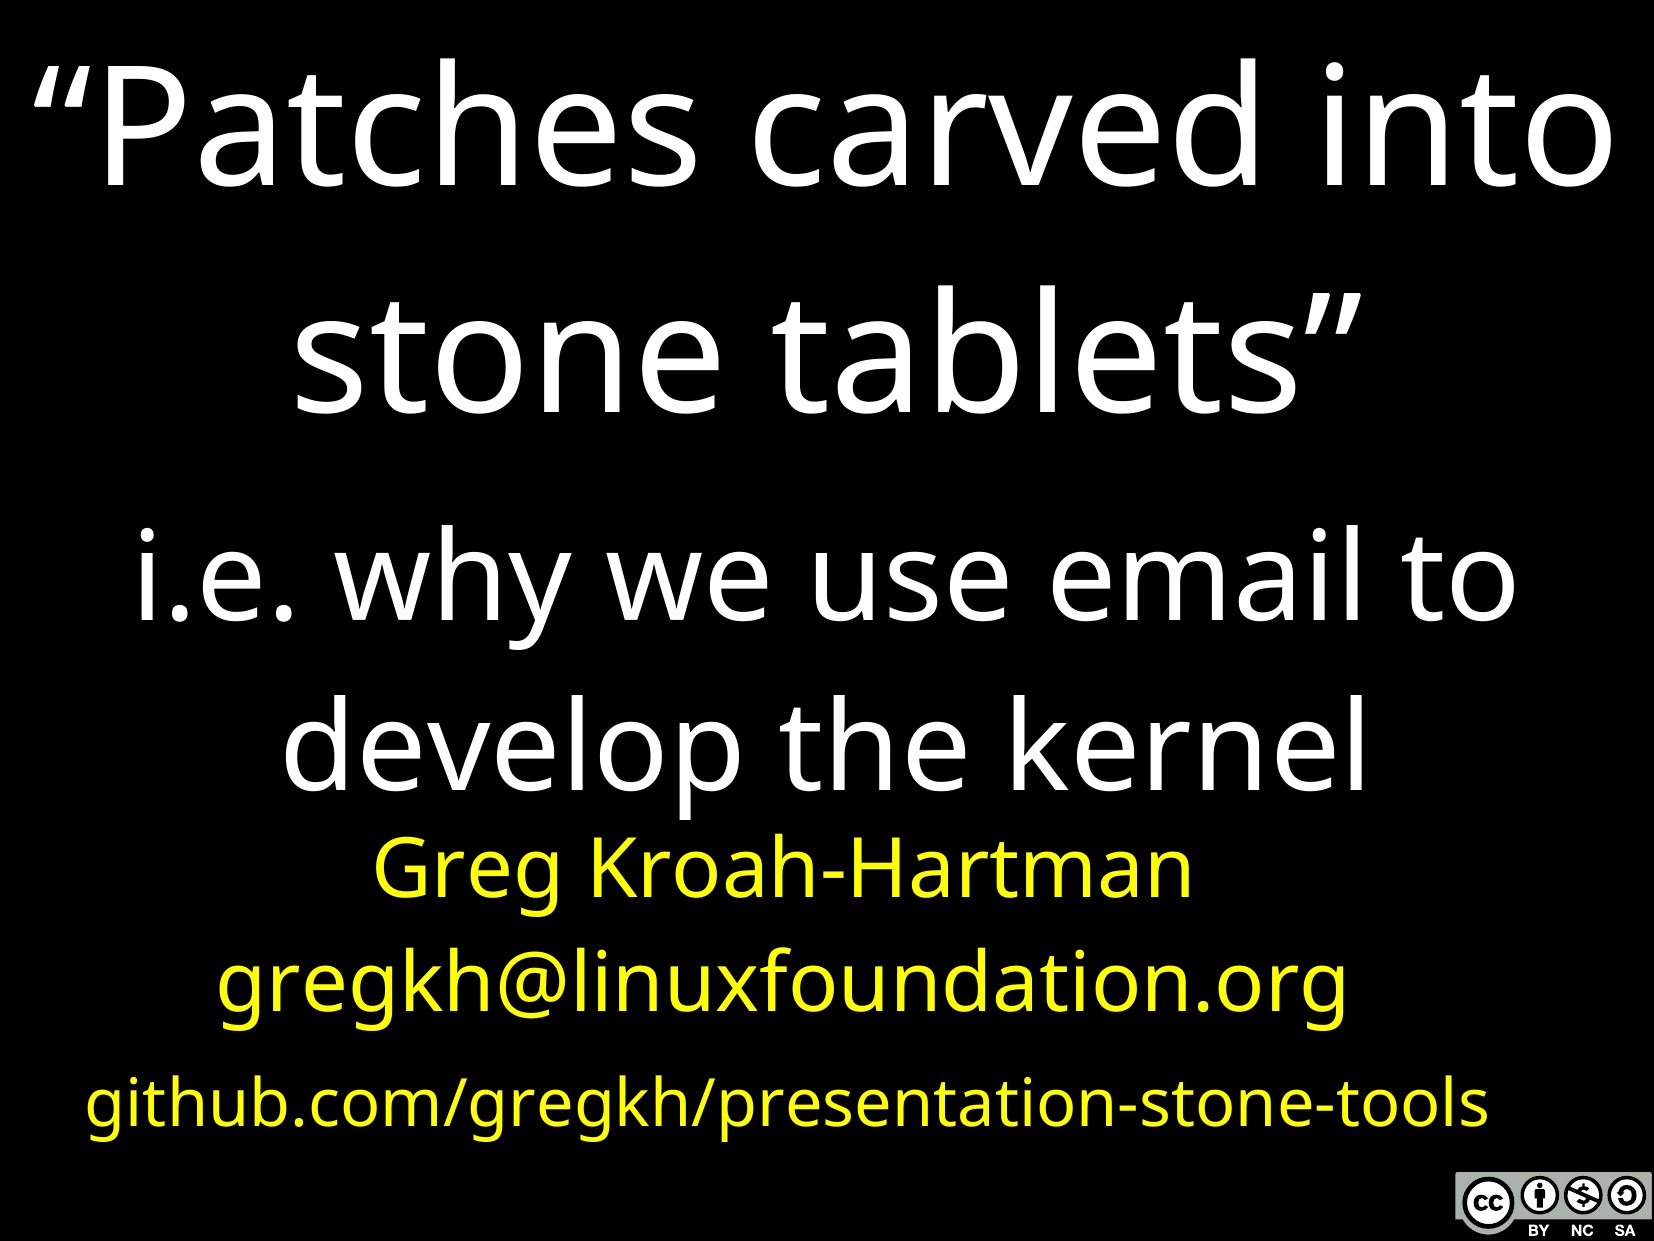

“Patches carved into stone tablets”
i.e. why we use email to develop the kernel
Greg Kroah-Hartman
gregkh@linuxfoundation.org
github.com/gregkh/presentation-stone-tools